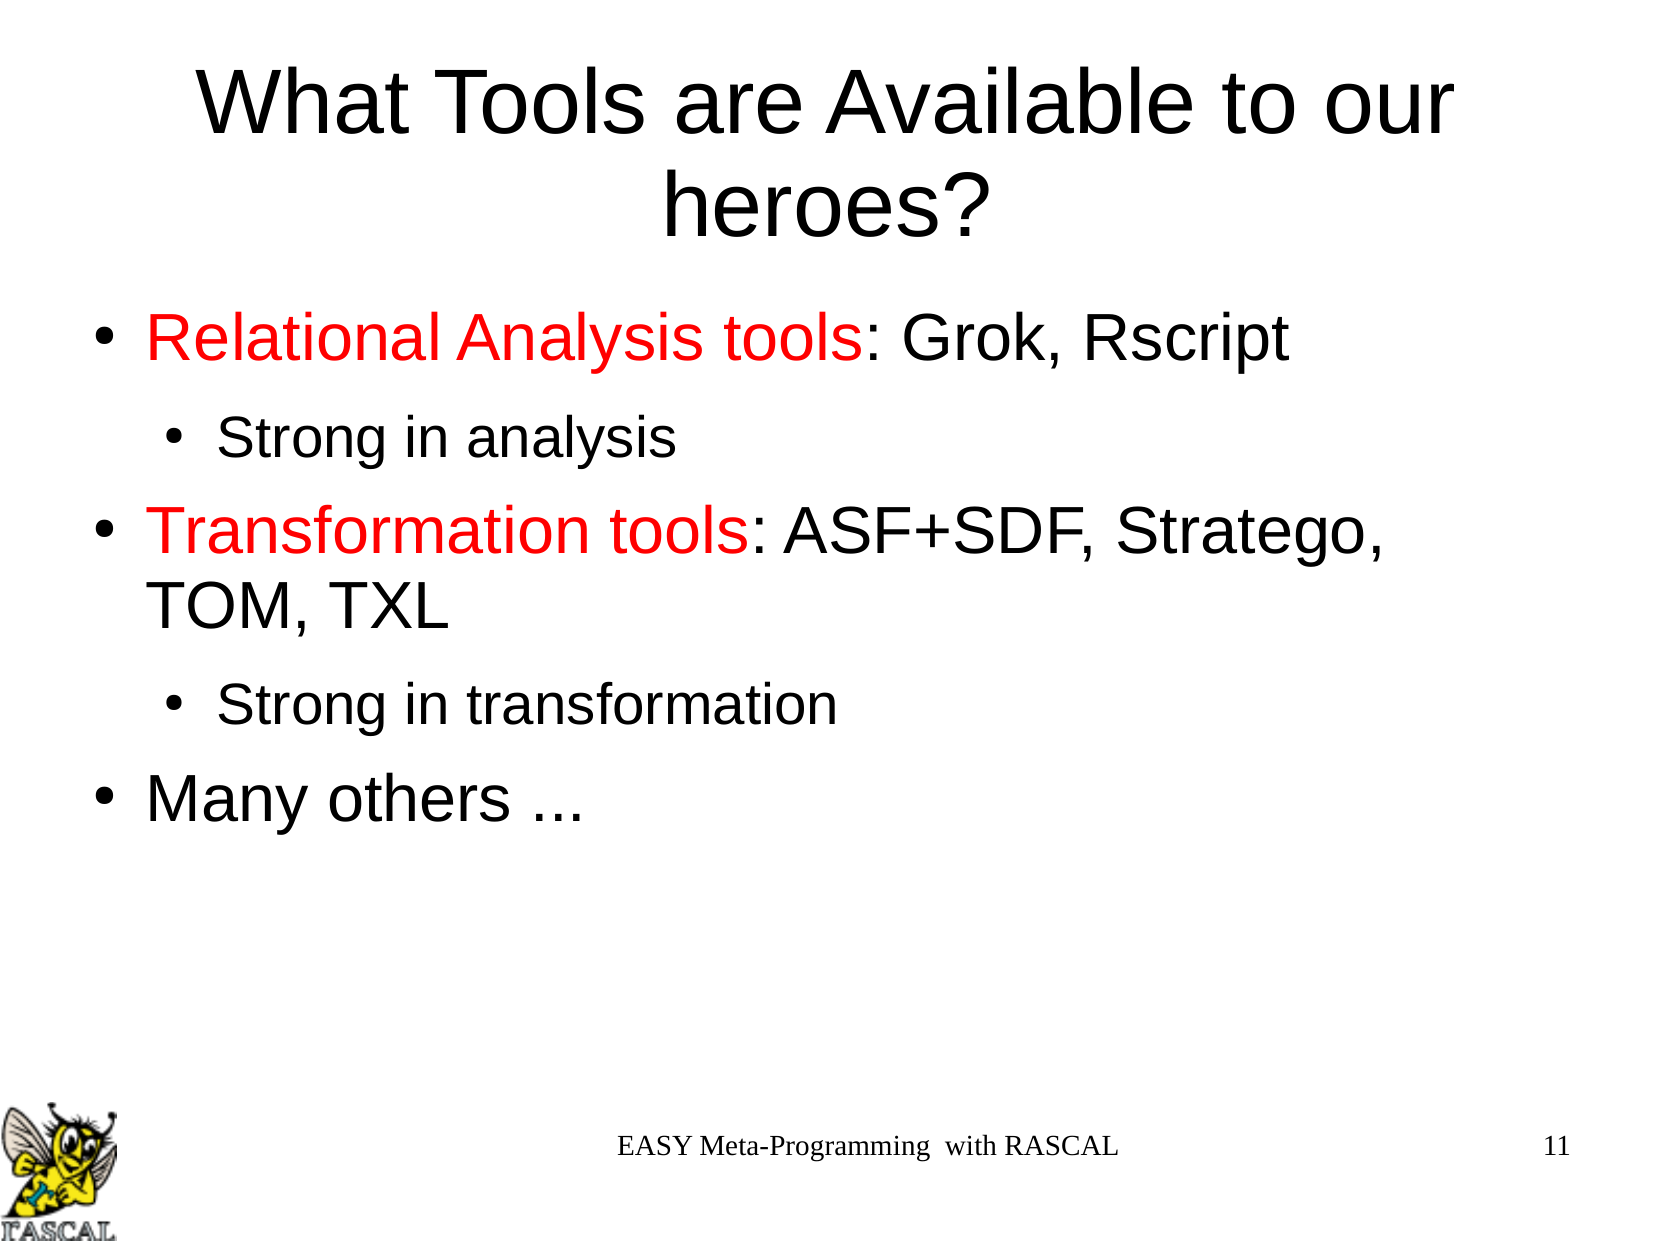

# What Tools are Available to our heroes?
Relational Analysis tools: Grok, Rscript
Strong in analysis
Transformation tools: ASF+SDF, Stratego, TOM, TXL
Strong in transformation
Many others ...
11